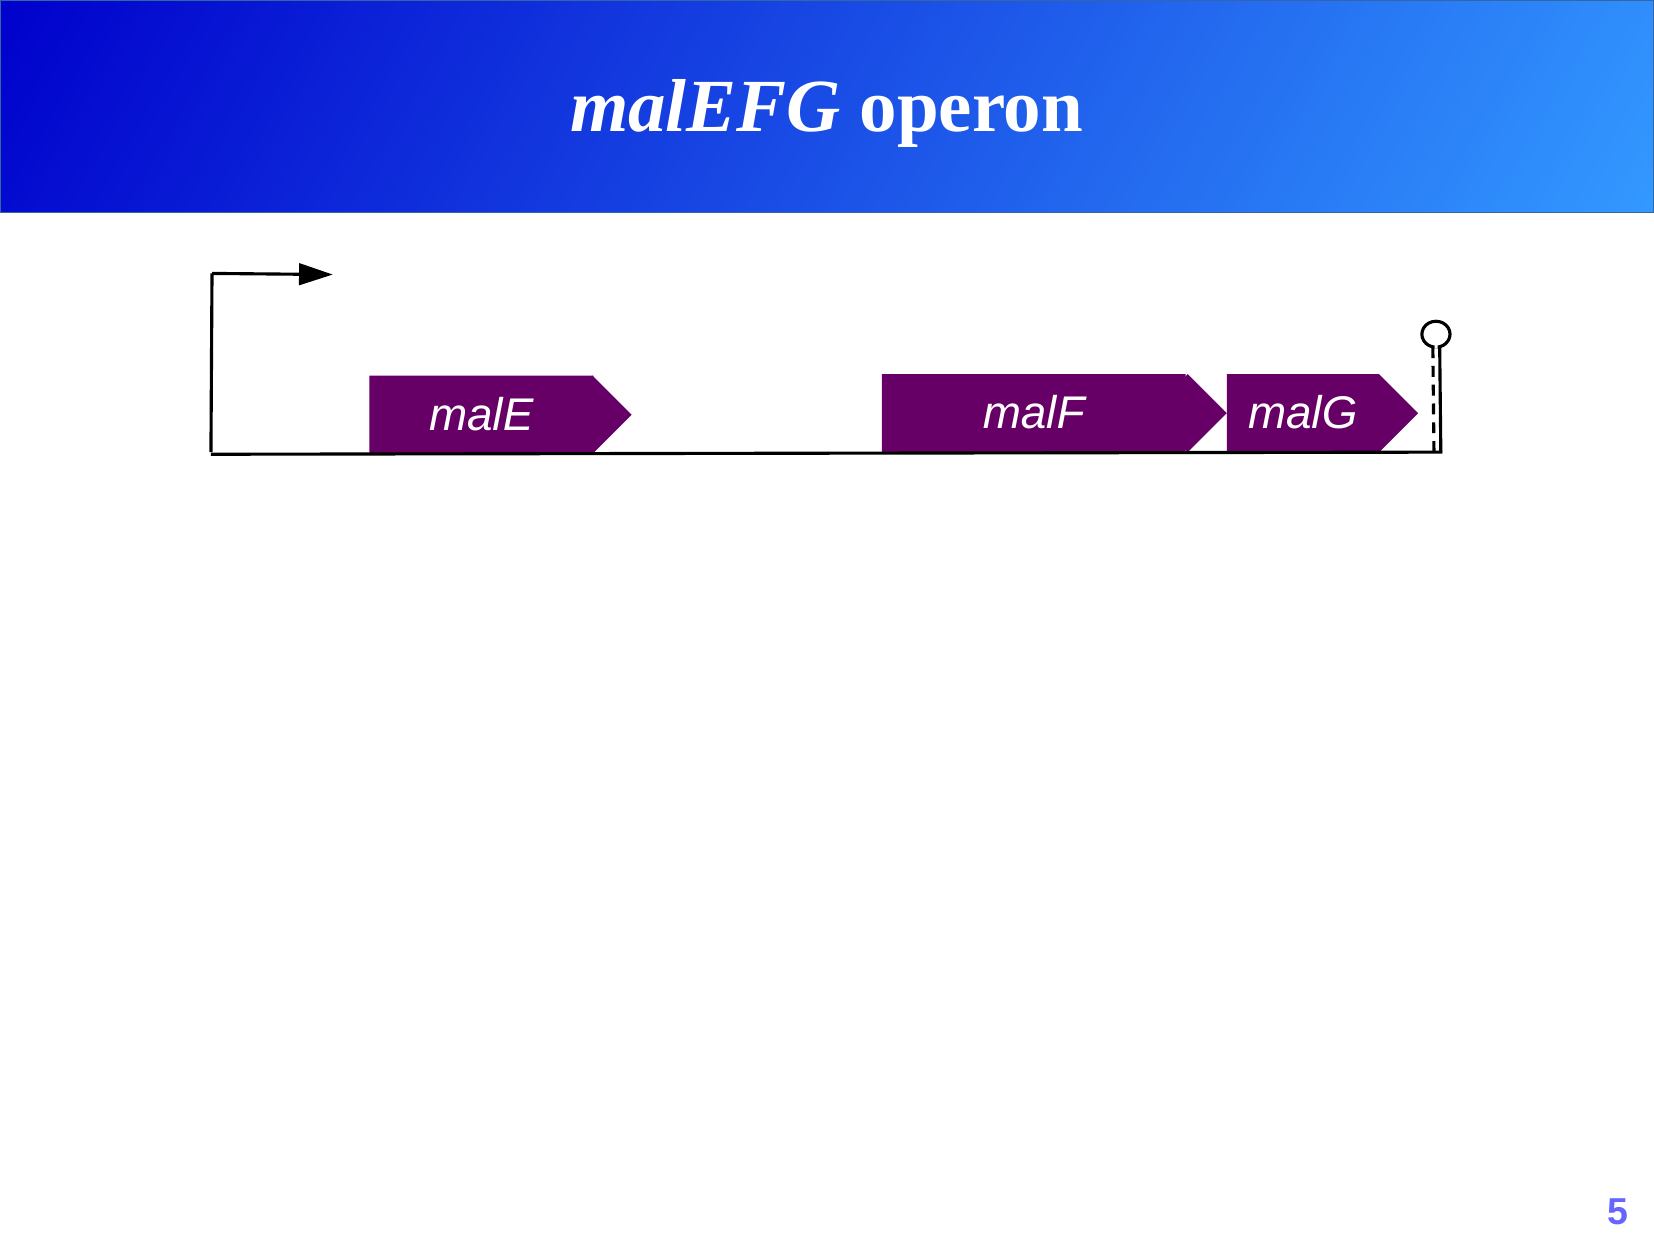

# malEFG operon
malF
malG
malE
5